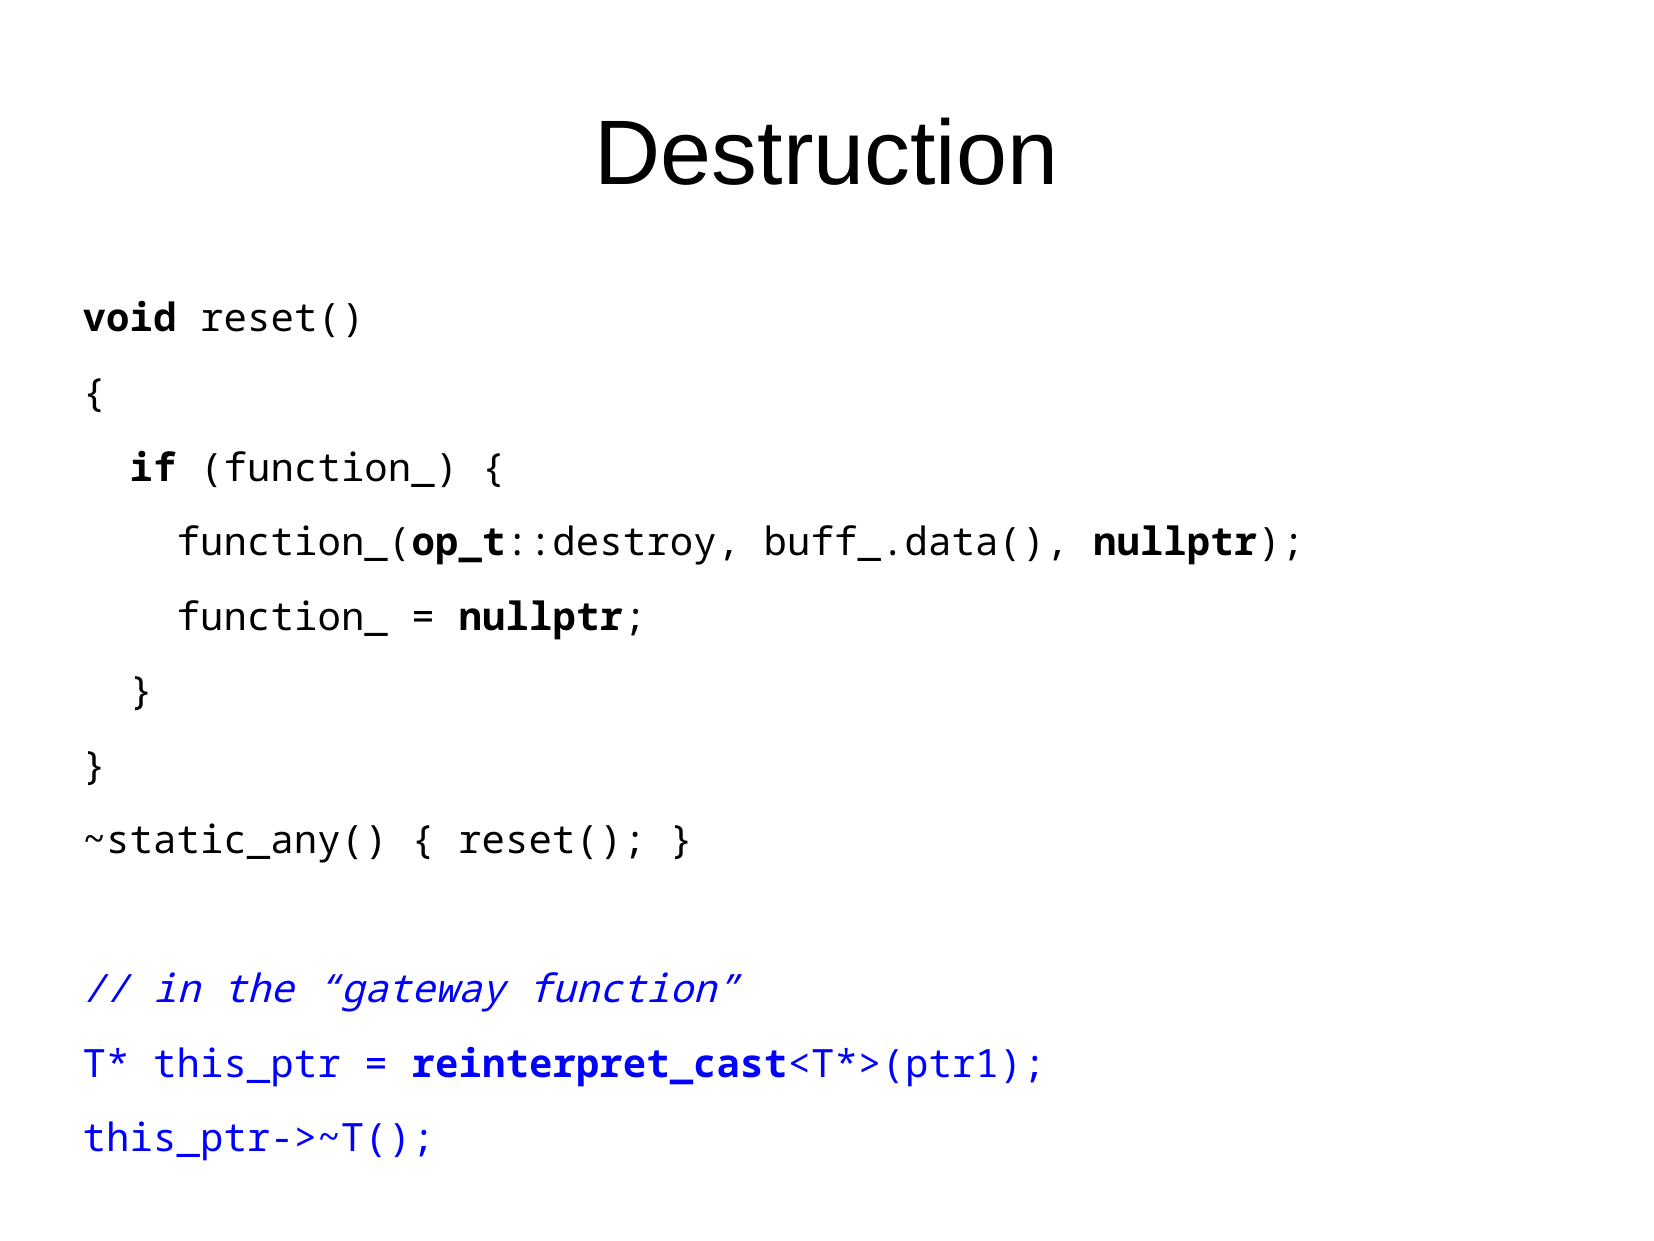

# Destruction
void reset()
{
 if (function_) {
 function_(op_t::destroy, buff_.data(), nullptr);
 function_ = nullptr;
 }
}
~static_any() { reset(); }
// in the “gateway function”
T* this_ptr = reinterpret_cast<T*>(ptr1);
this_ptr->~T();